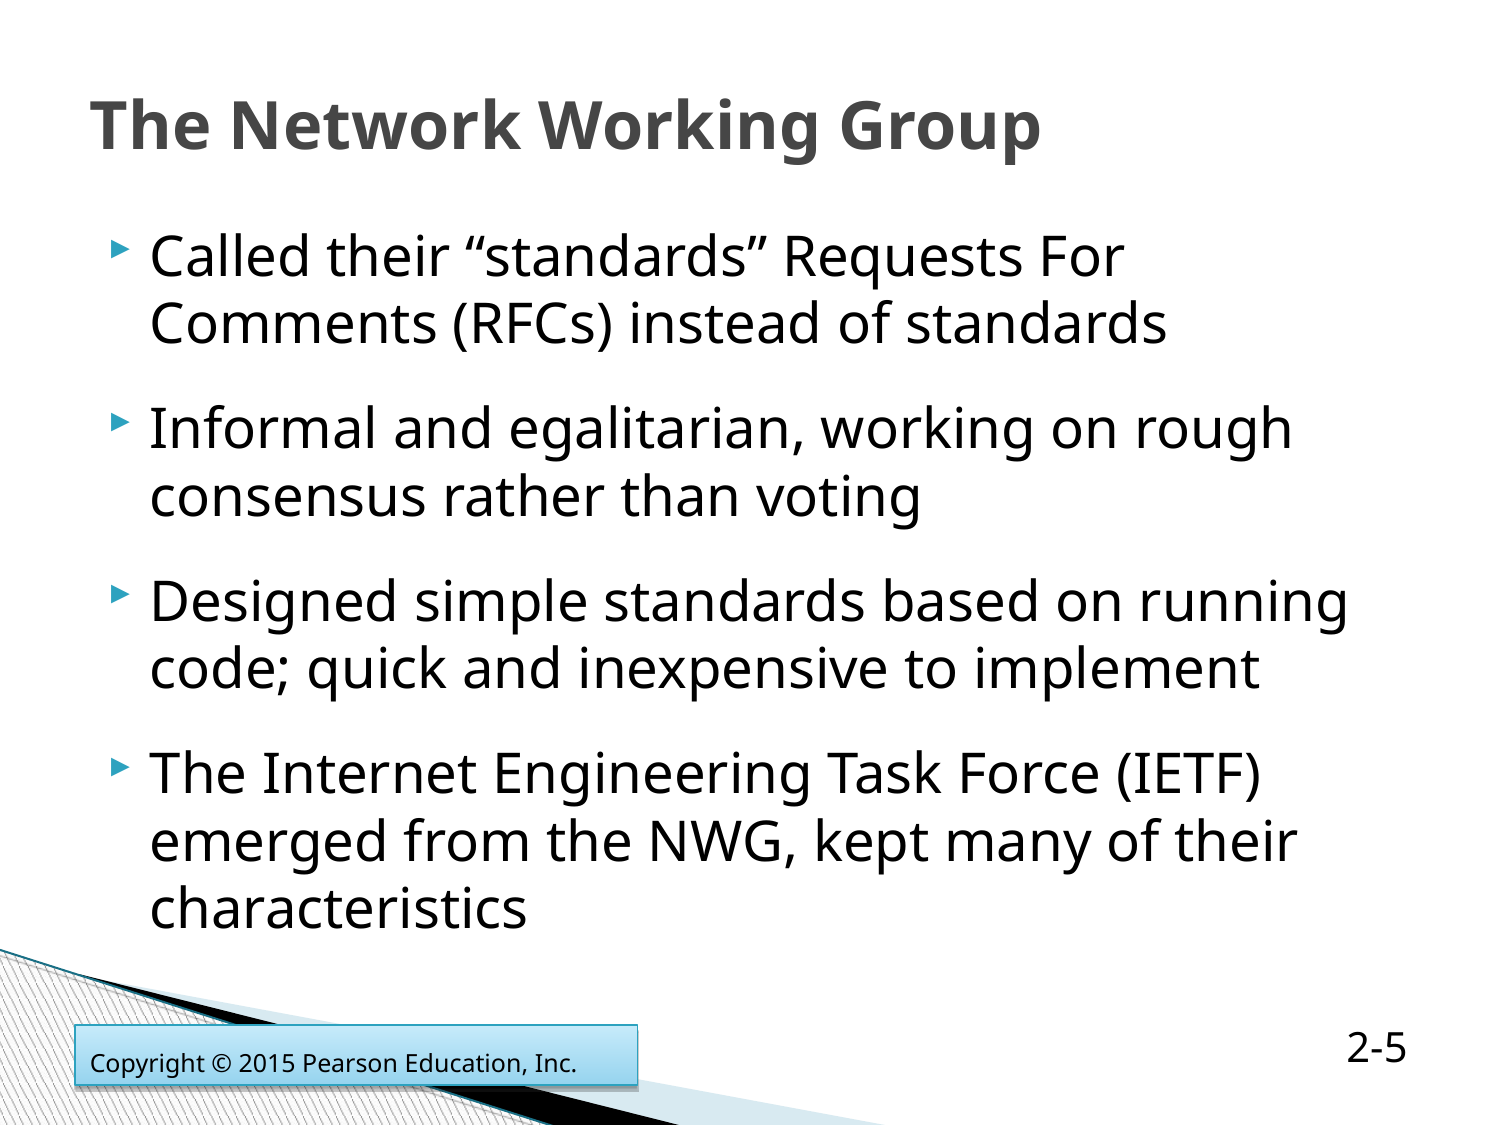

The Network Working Group
# Called their “standards” Requests For Comments (RFCs) instead of standards
Informal and egalitarian, working on rough consensus rather than voting
Designed simple standards based on running code; quick and inexpensive to implement
The Internet Engineering Task Force (IETF) emerged from the NWG, kept many of their characteristics
Copyright © 2015 Pearson Education, Inc.